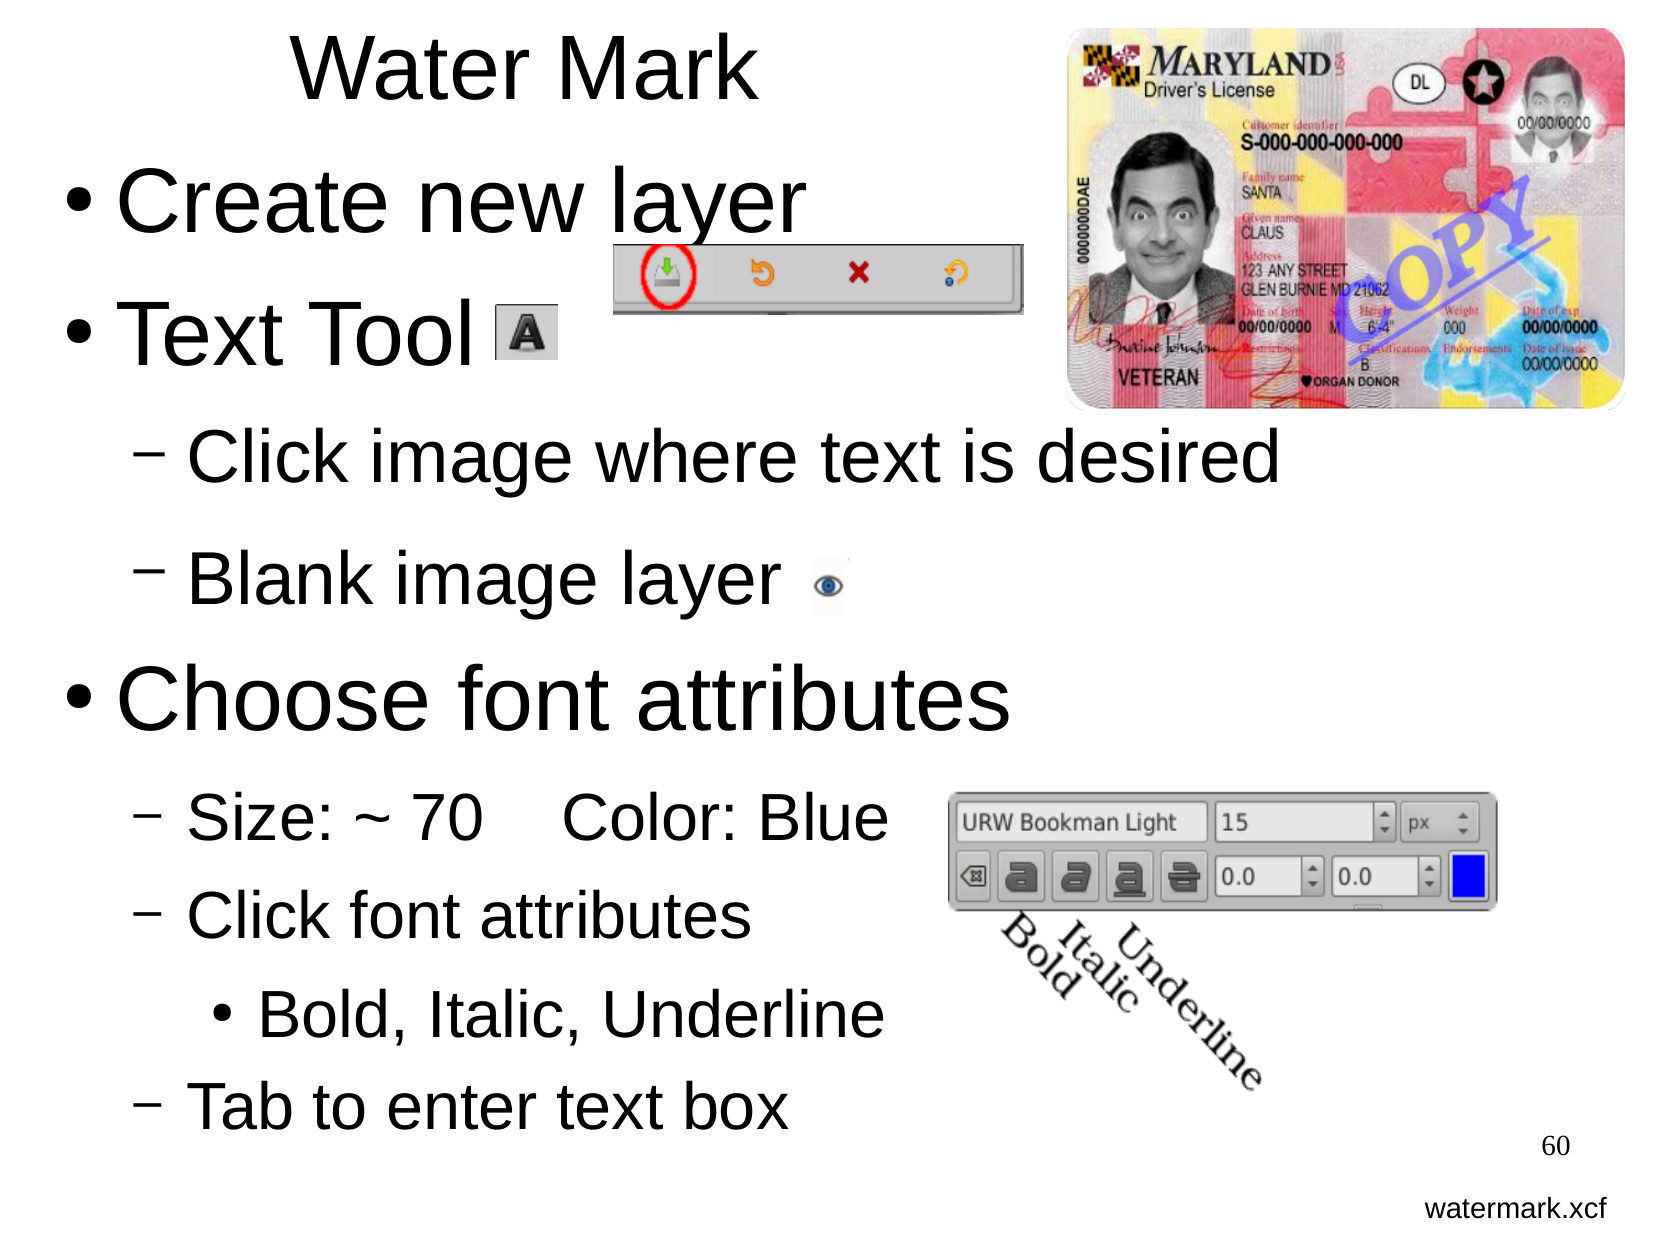

# Water Mark
Create new layer
Text Tool
Click image where text is desired
Blank image layer
Choose font attributes
Size: ~ 70		Color: Blue
Click font attributes
Bold, Italic, Underline
Tab to enter text box
60
watermark.xcf